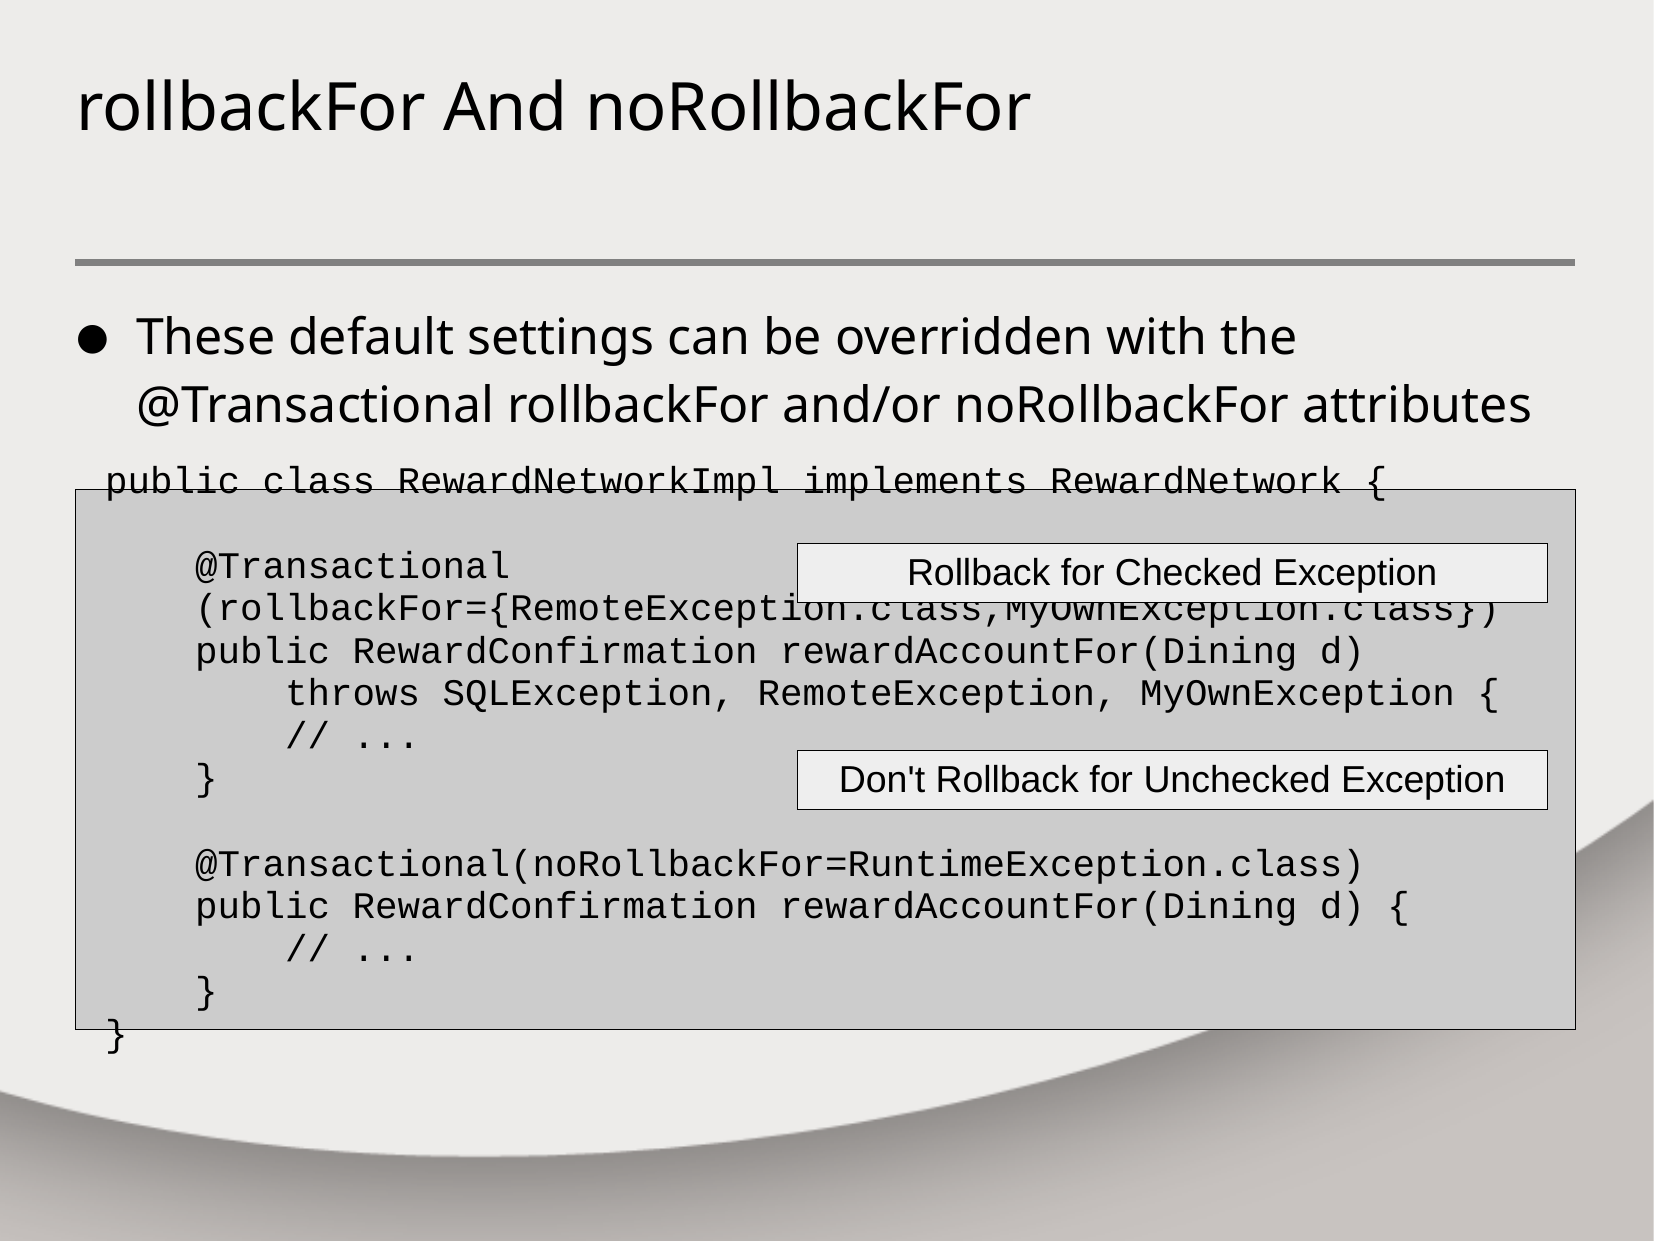

# rollbackFor And noRollbackFor
These default settings can be overridden with the @Transactional rollbackFor and/or noRollbackFor attributes
public class RewardNetworkImpl implements RewardNetwork {
 @Transactional
 (rollbackFor={RemoteException.class,MyOwnException.class})
 public RewardConfirmation rewardAccountFor(Dining d)
 throws SQLException, RemoteException, MyOwnException {
 // ...
 }
 @Transactional(noRollbackFor=RuntimeException.class)
 public RewardConfirmation rewardAccountFor(Dining d) {
 // ...
 }
}
Rollback for Checked Exception
Don't Rollback for Unchecked Exception